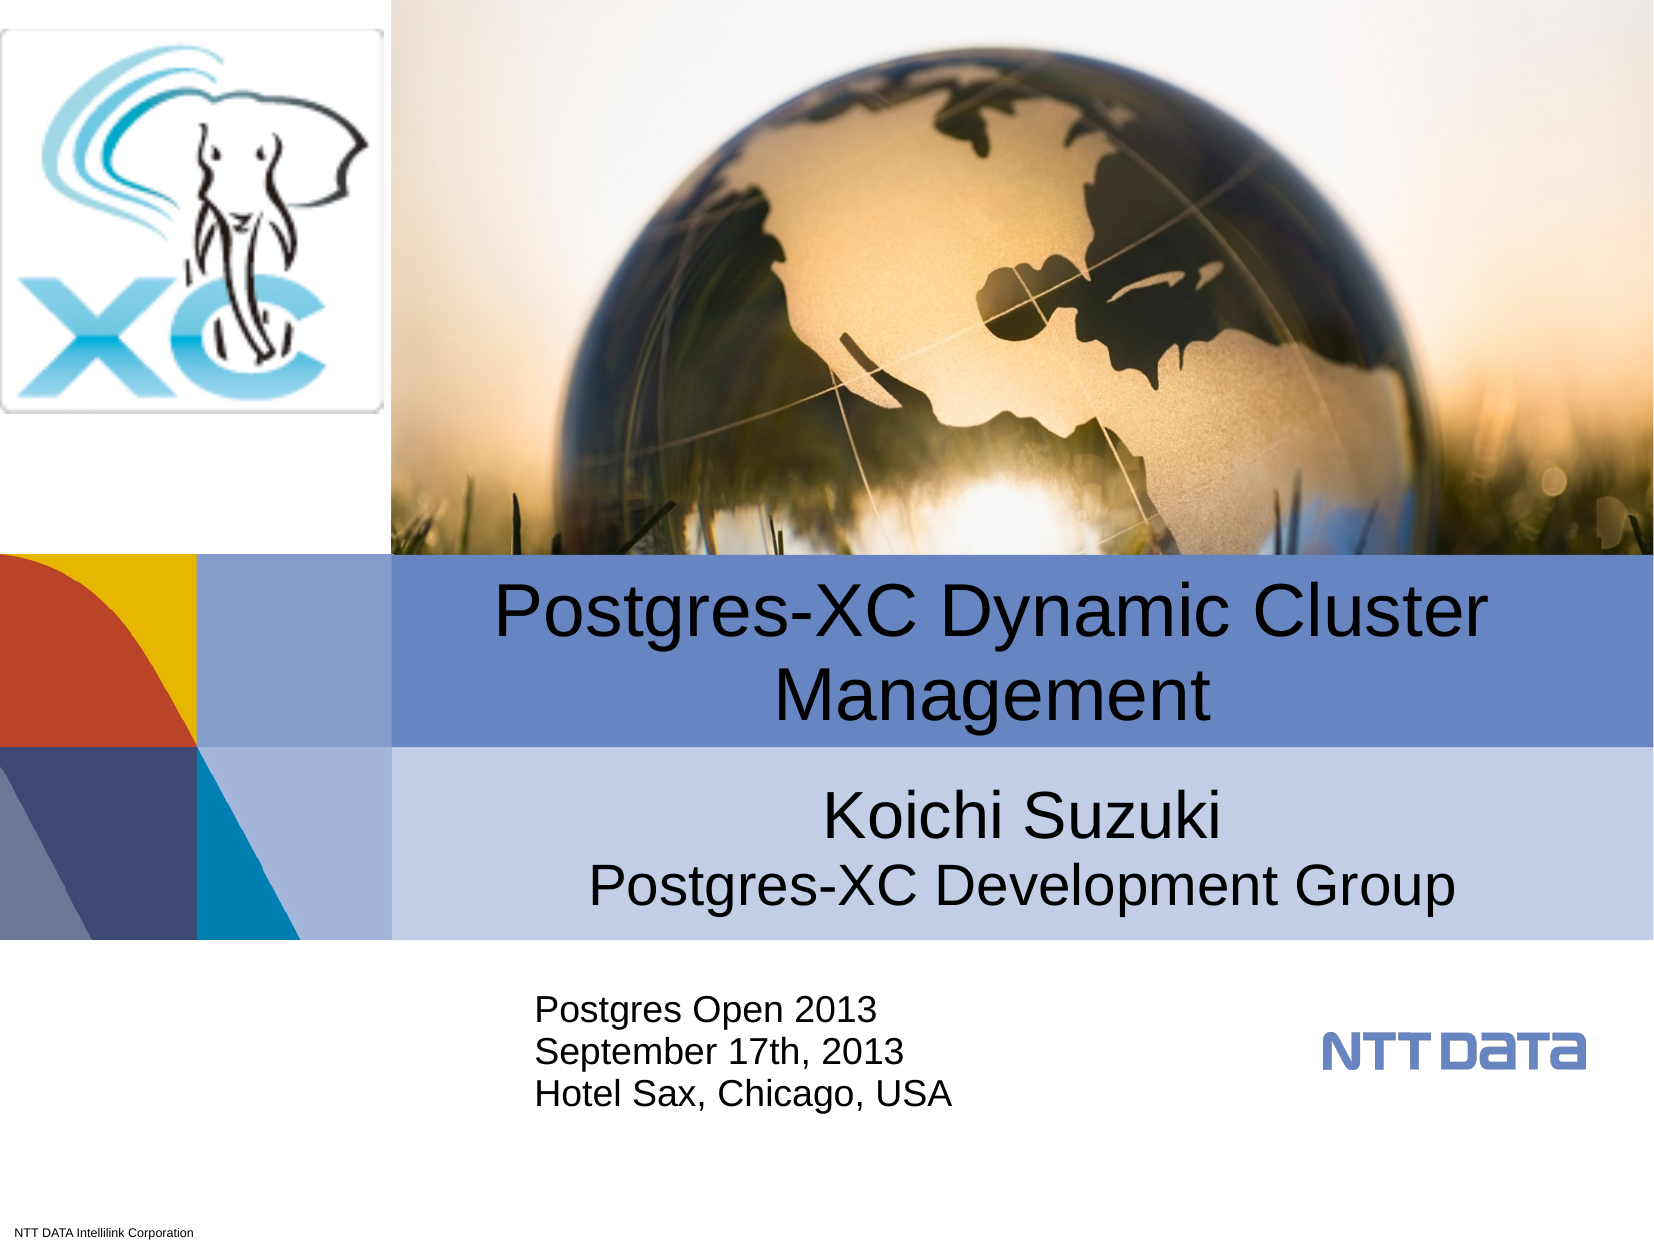

# Postgres-XC Dynamic Cluster Management
Koichi Suzuki
Postgres-XC Development Group
Postgres Open 2013
September 17th, 2013
Hotel Sax, Chicago, USA